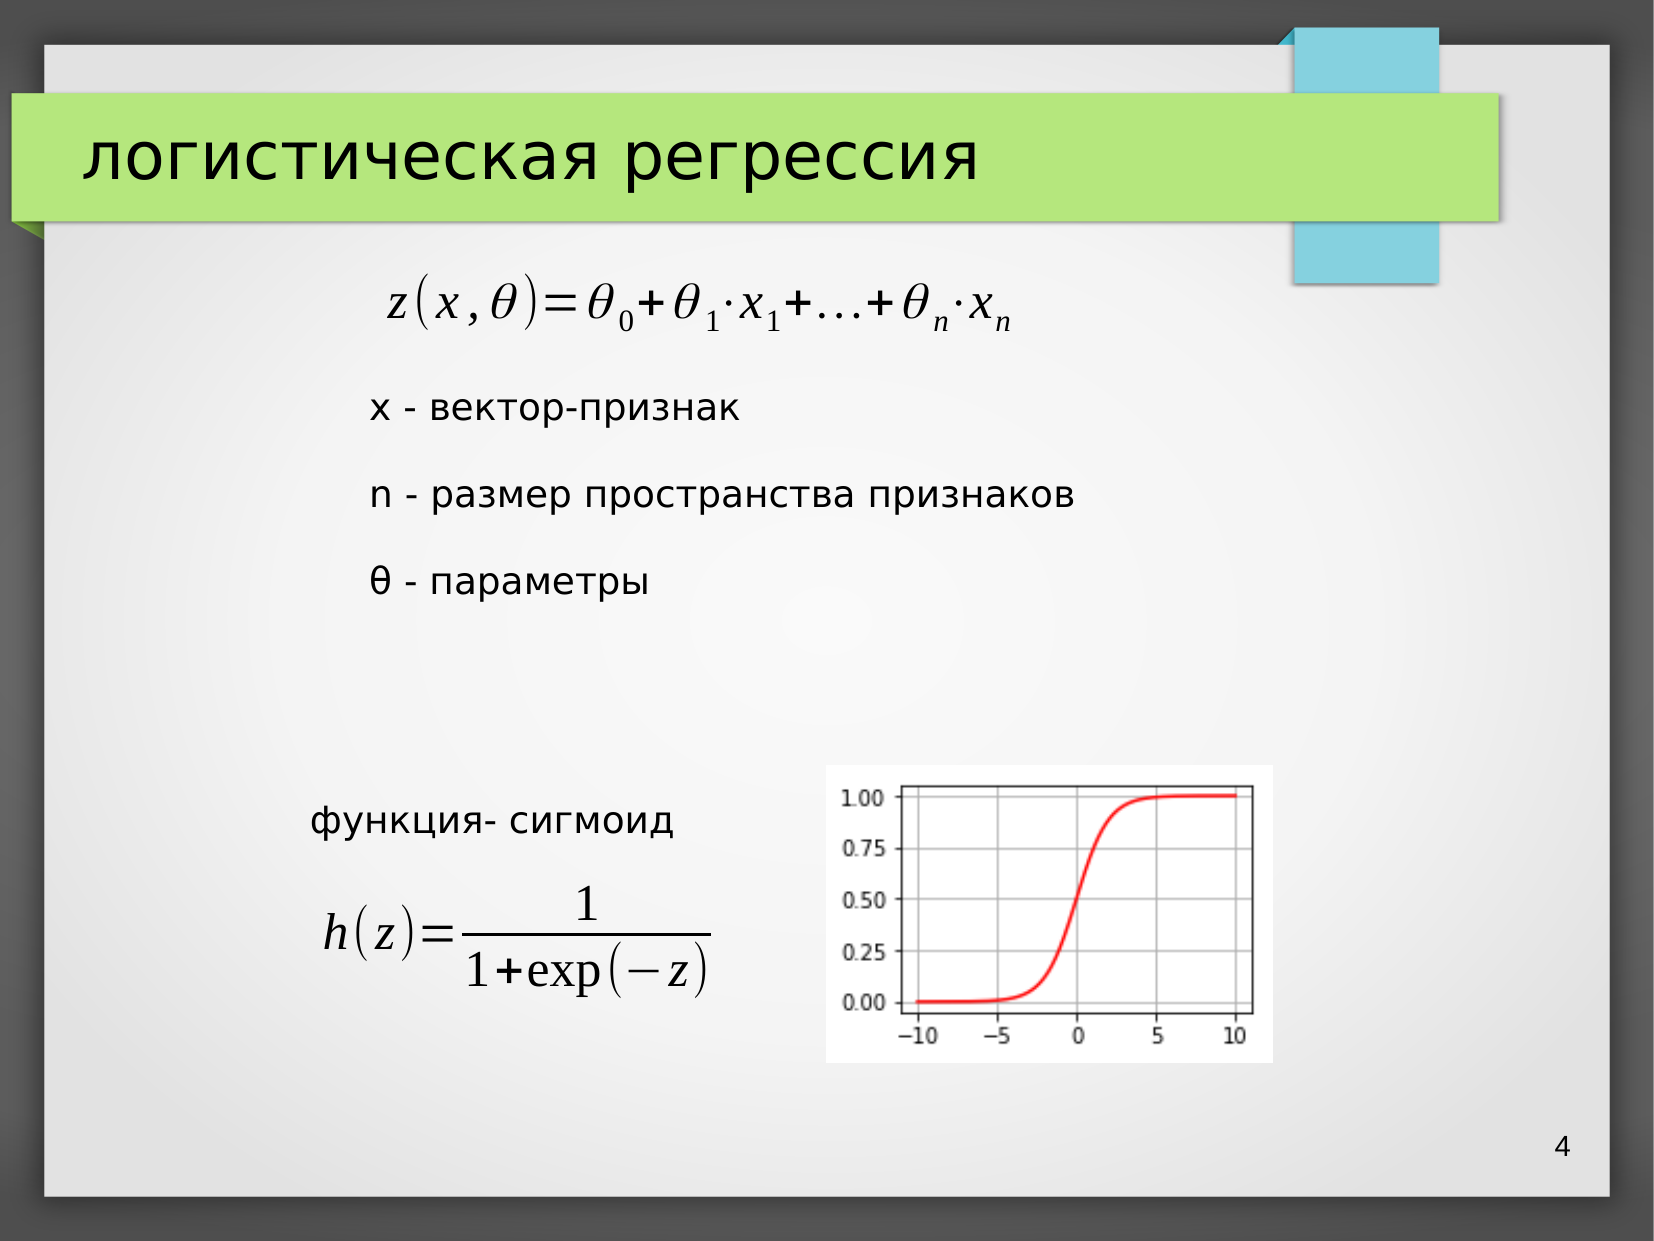

# логистическая регрессия
x - вектор-признак
n - размер пространства признаков
θ - параметры
функция- сигмоид
4